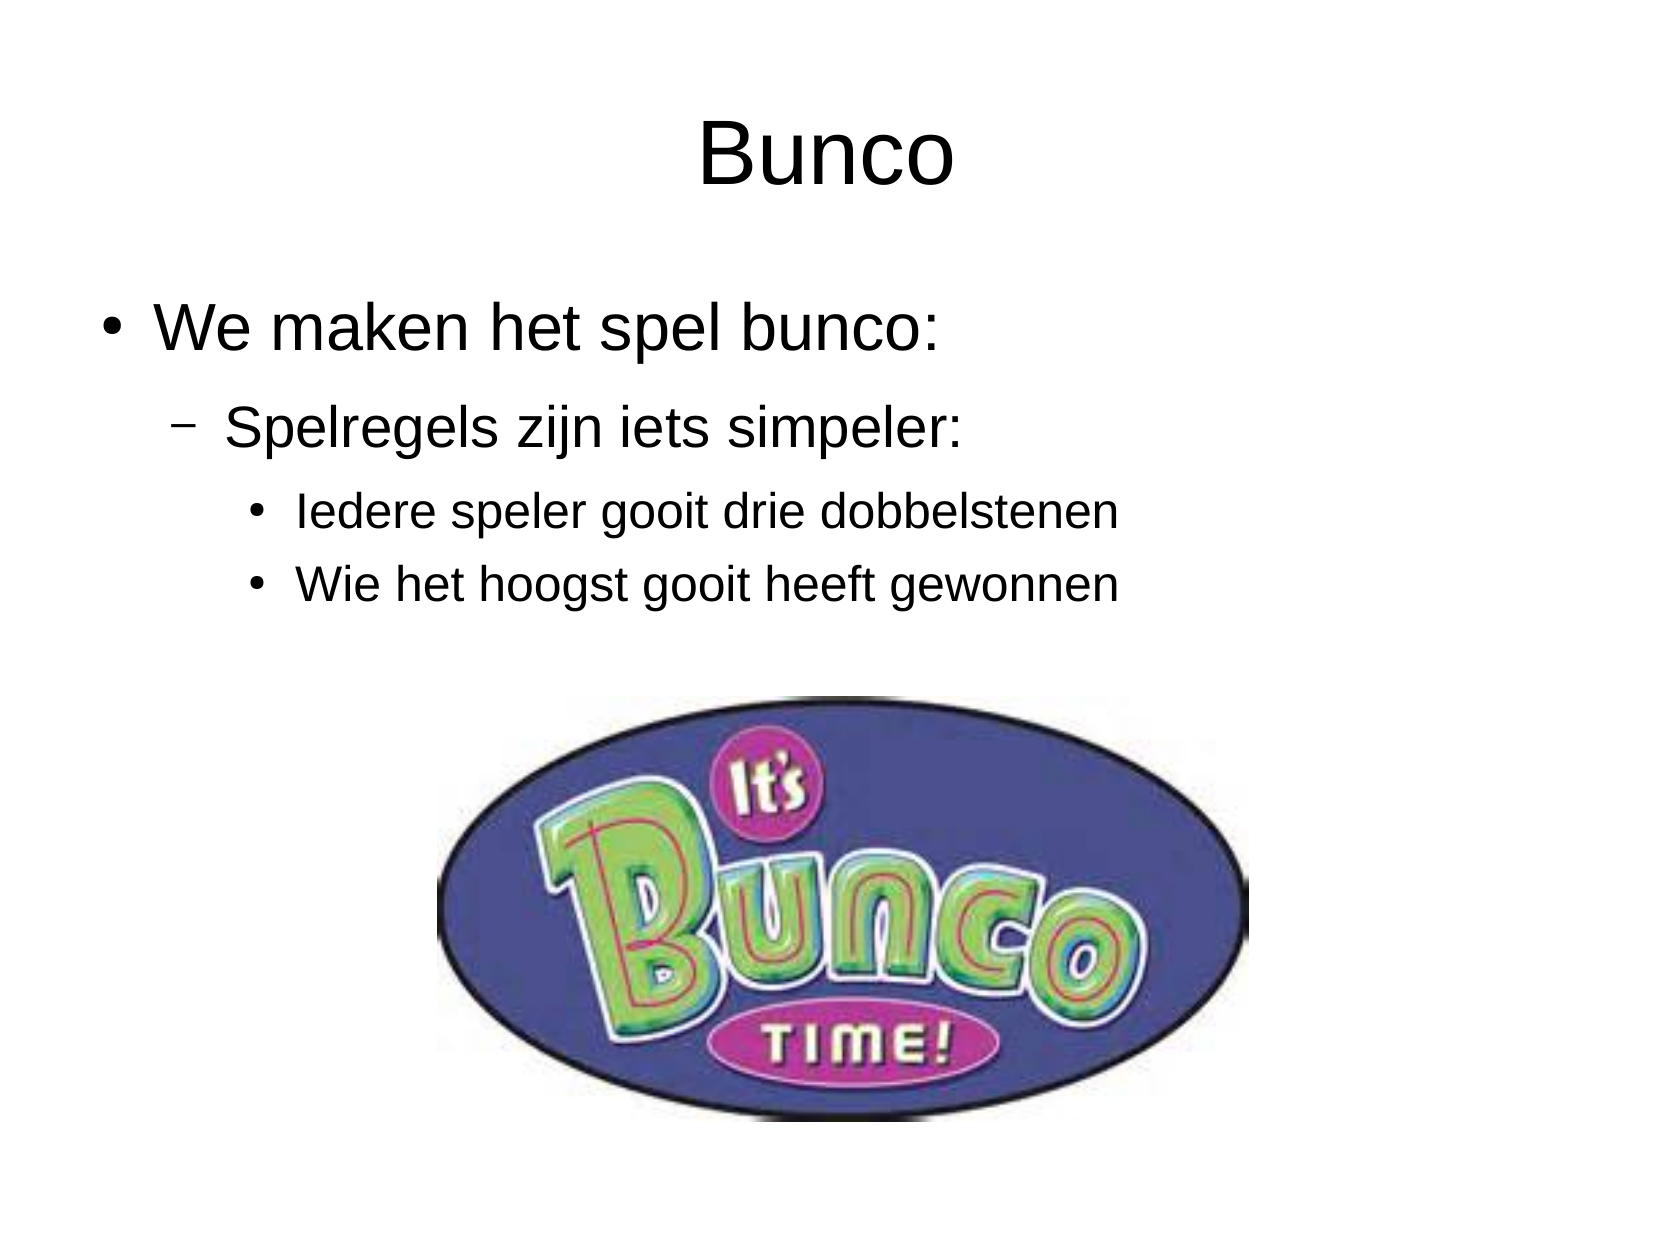

# Bunco
We maken het spel bunco:
Spelregels zijn iets simpeler:
Iedere speler gooit drie dobbelstenen
Wie het hoogst gooit heeft gewonnen